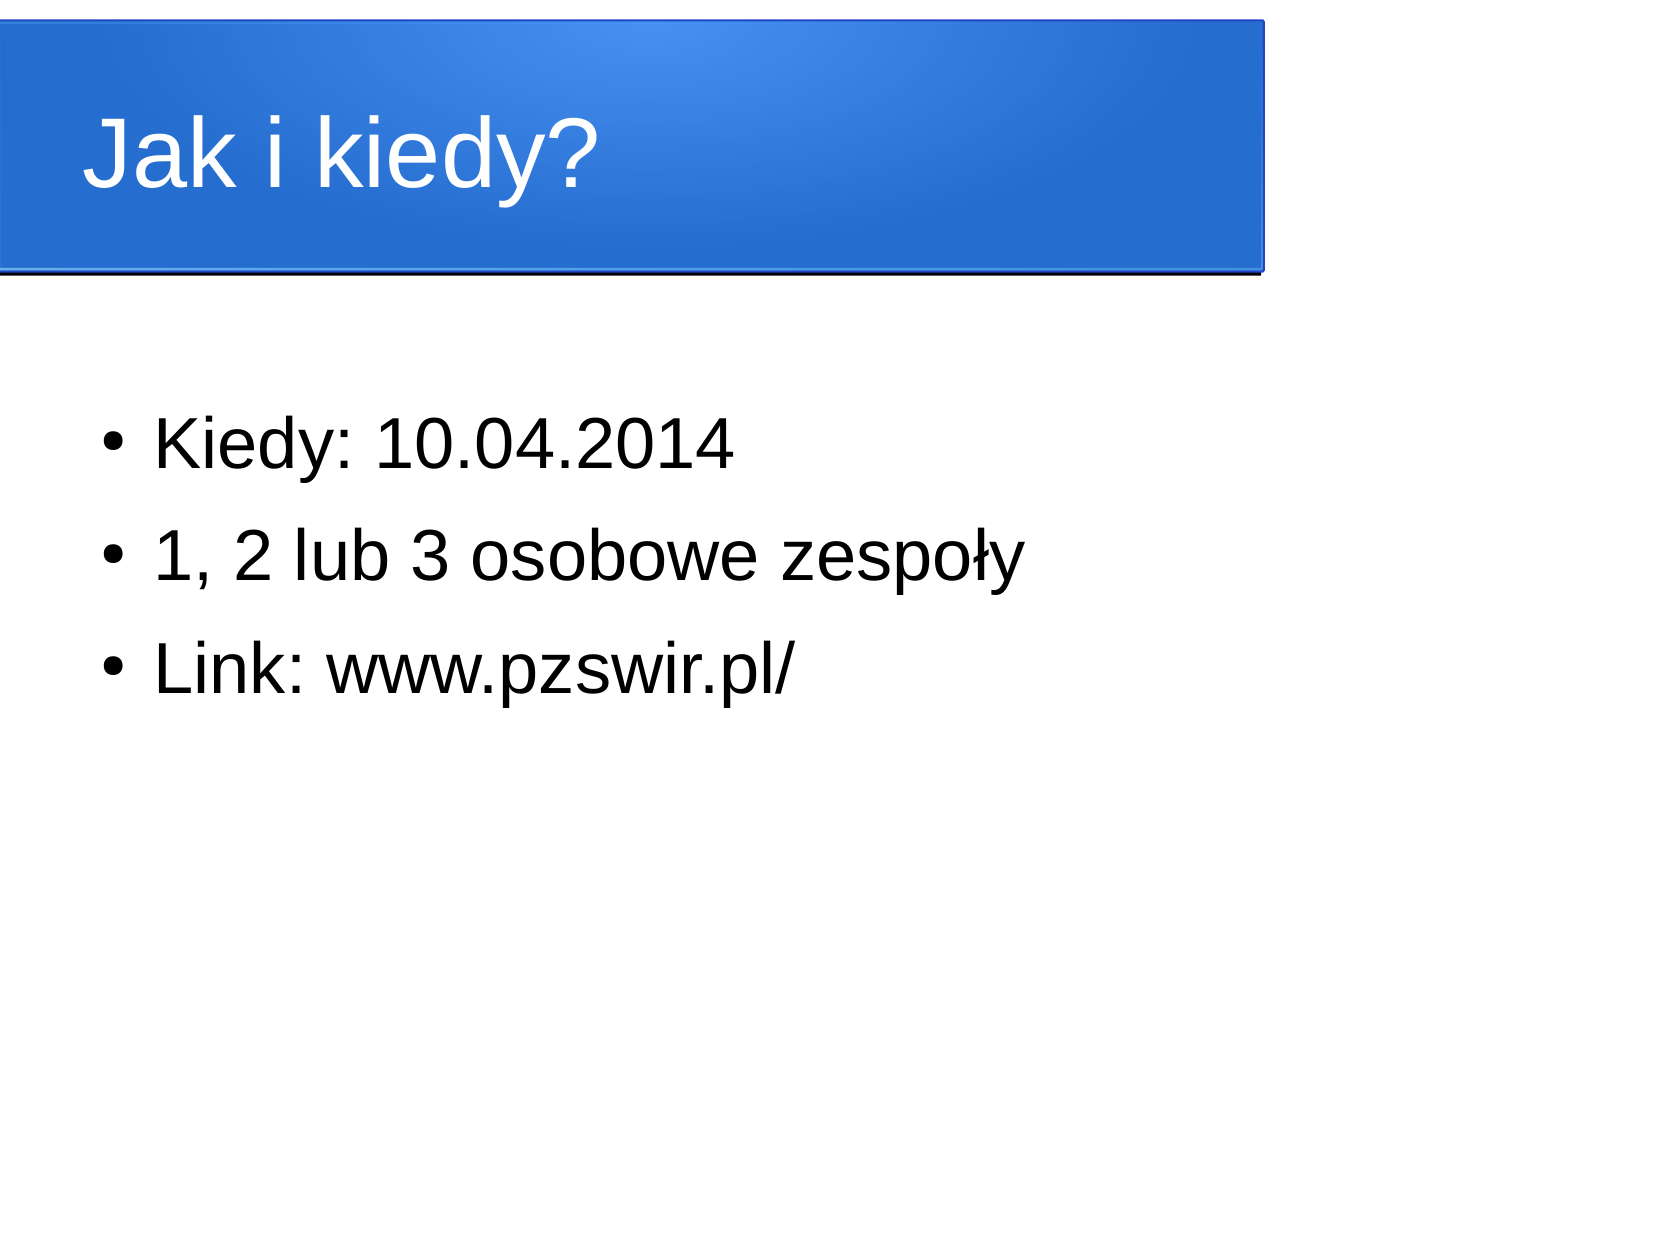

# Jak i kiedy?
Kiedy: 10.04.2014
1, 2 lub 3 osobowe zespoły
Link: www.pzswir.pl/